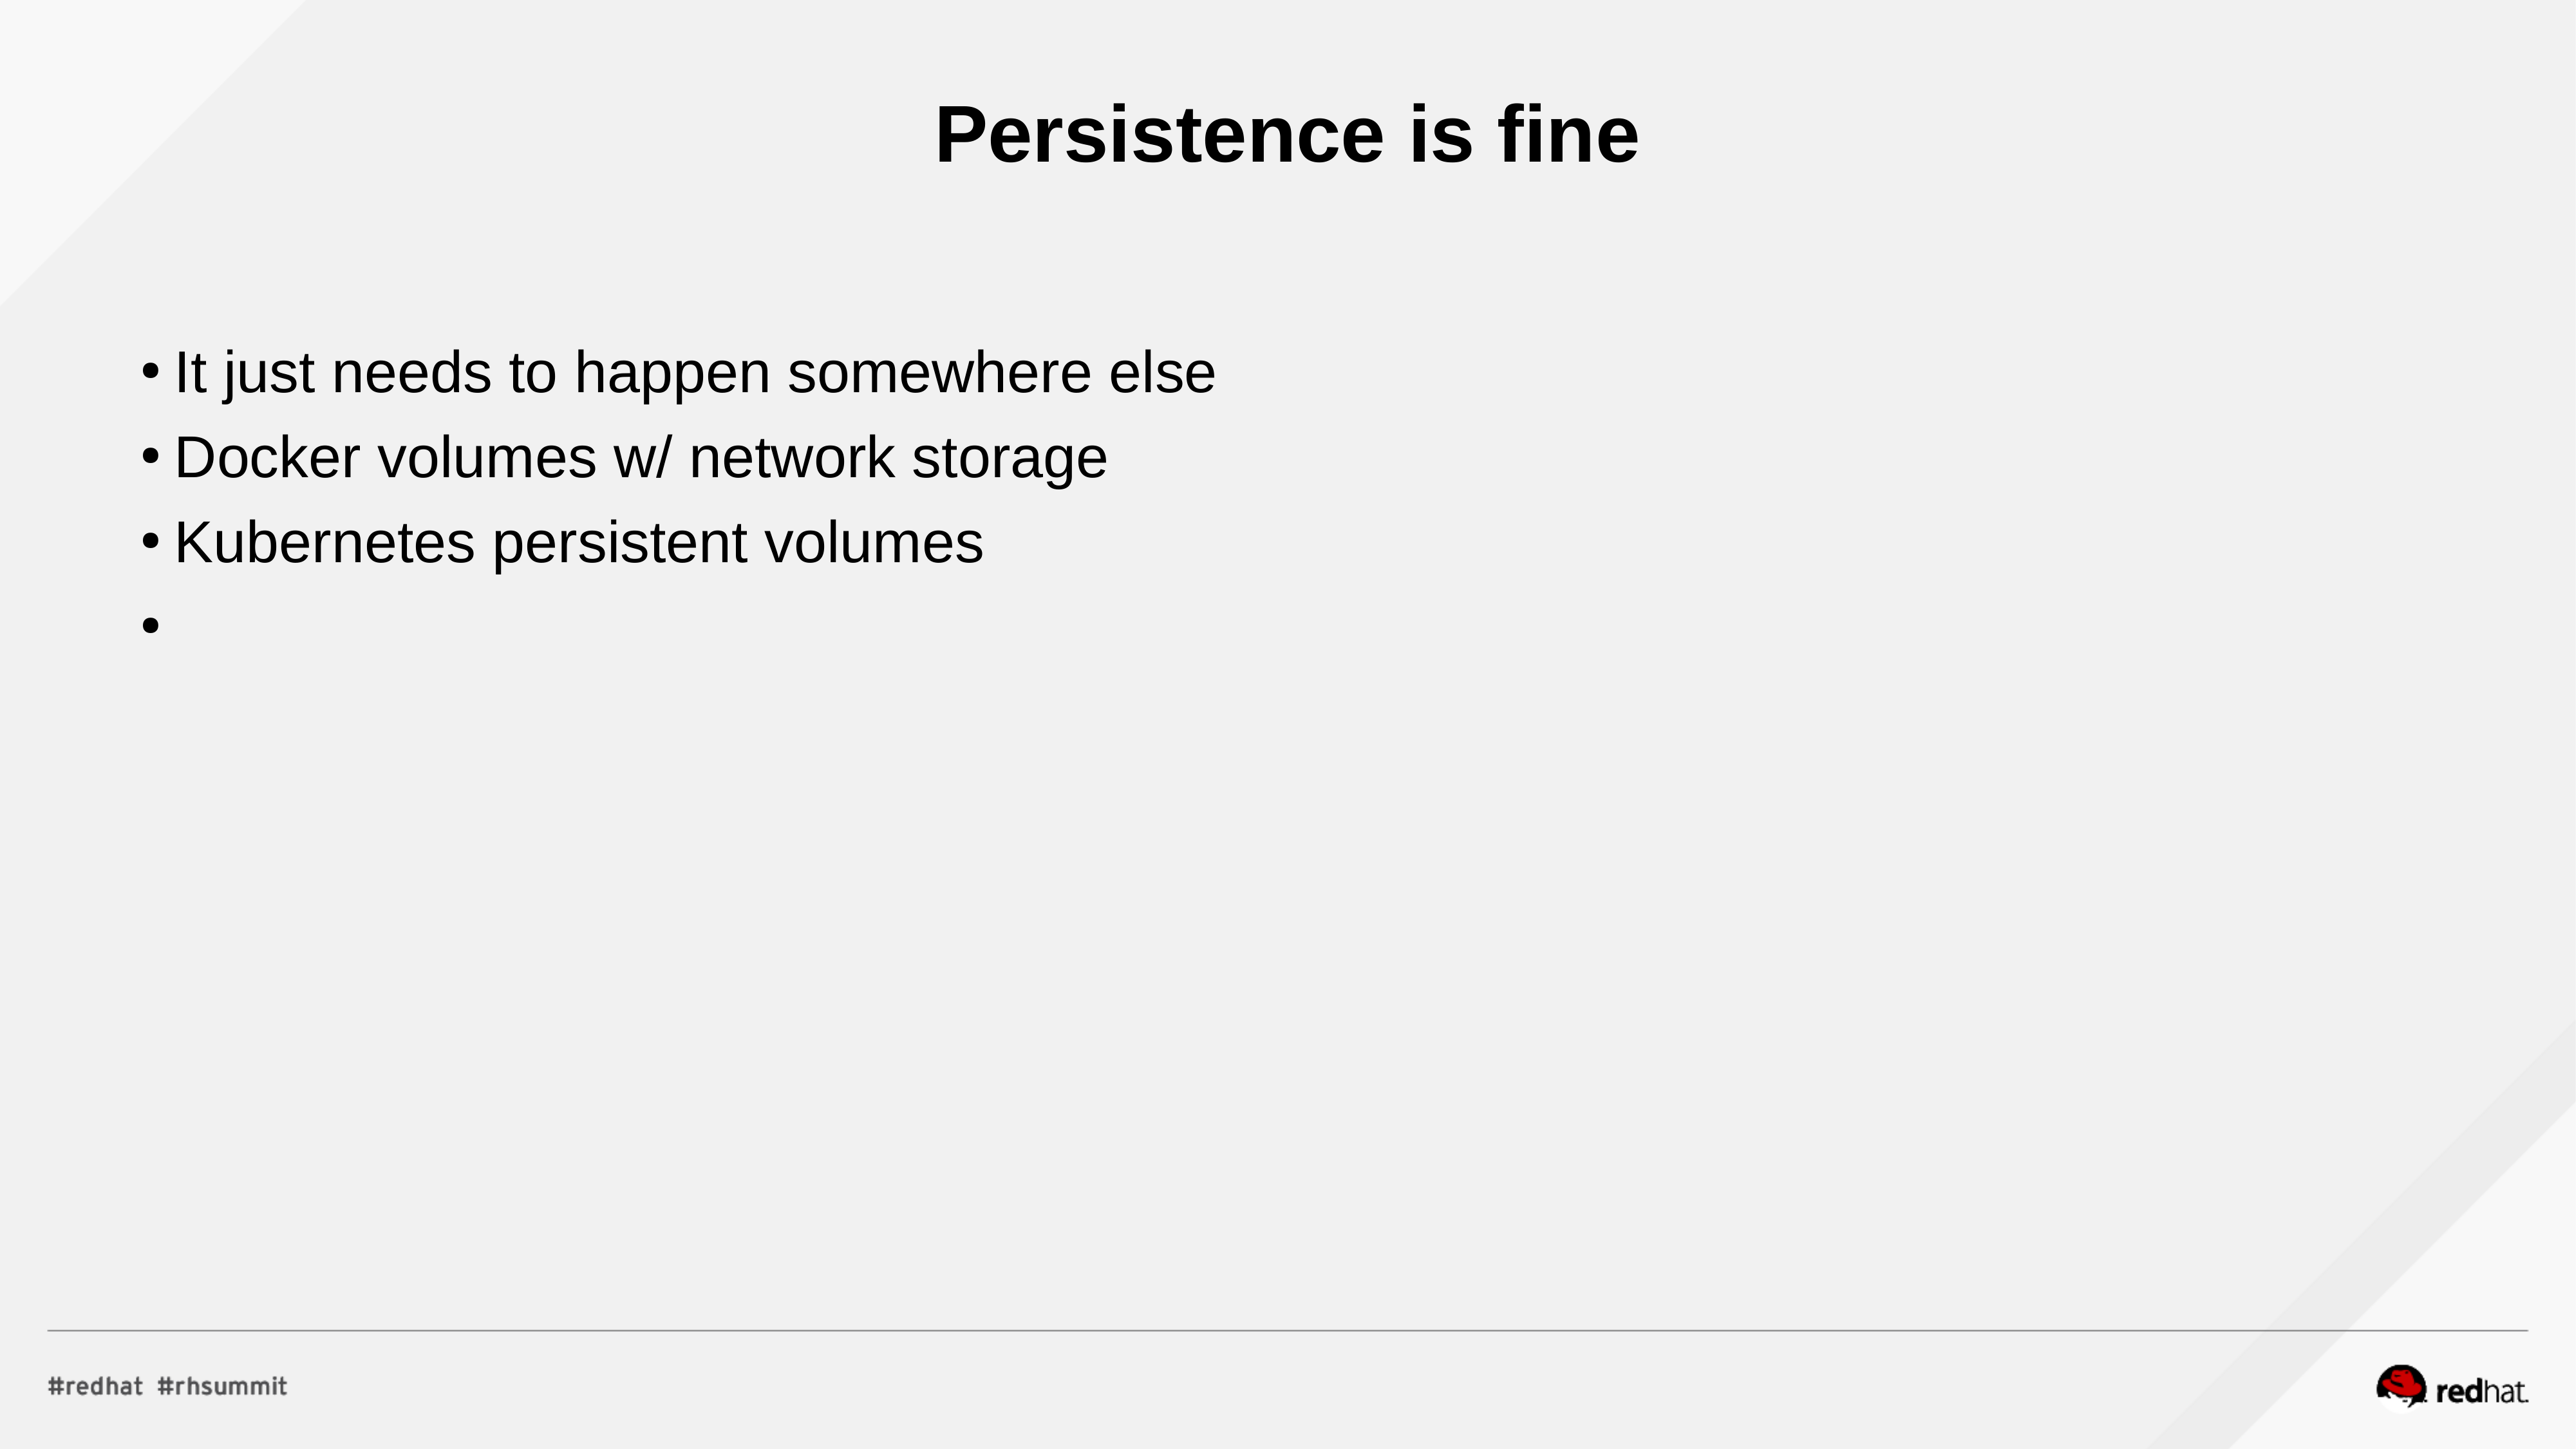

# Persistence is fine
It just needs to happen somewhere else
Docker volumes w/ network storage
Kubernetes persistent volumes